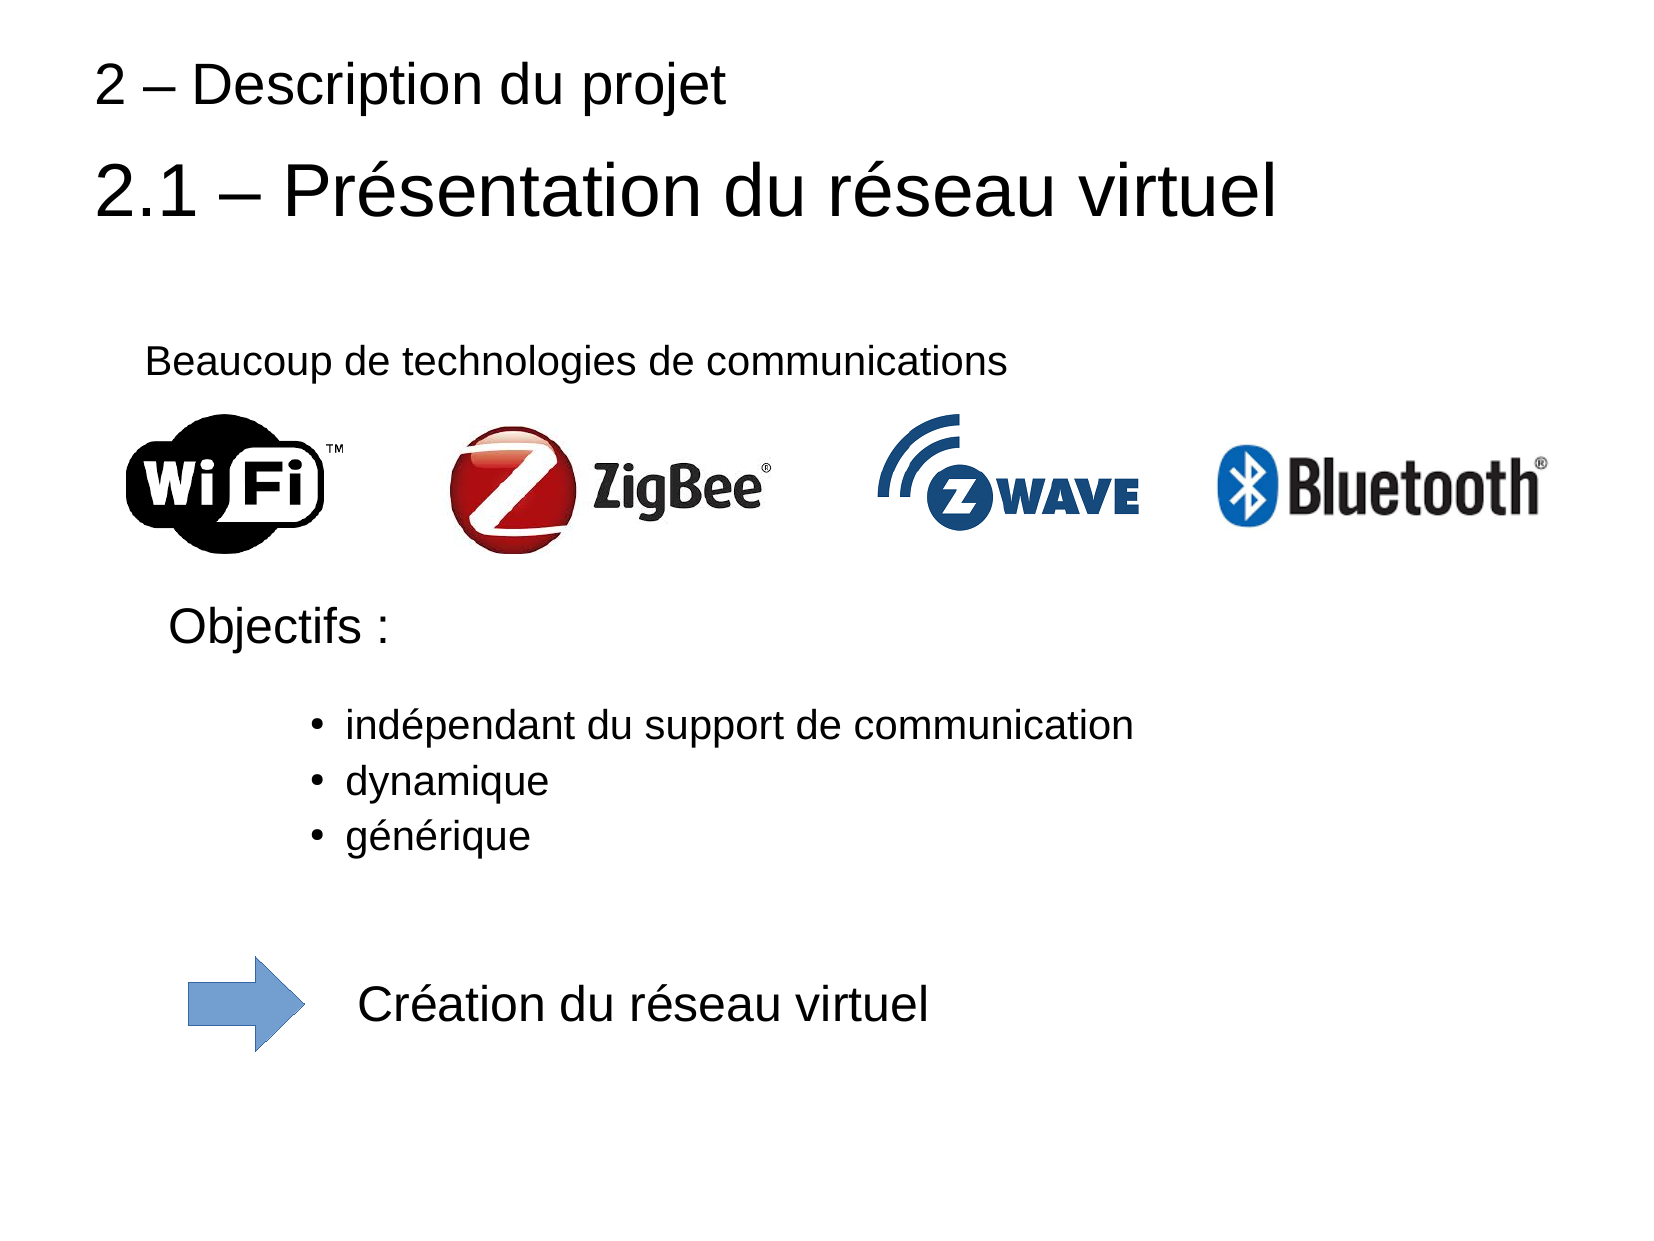

# 2 – Description du projet
2.1 – Présentation du réseau virtuel
Beaucoup de technologies de communications
Objectifs :
indépendant du support de communication
dynamique
générique
Création du réseau virtuel